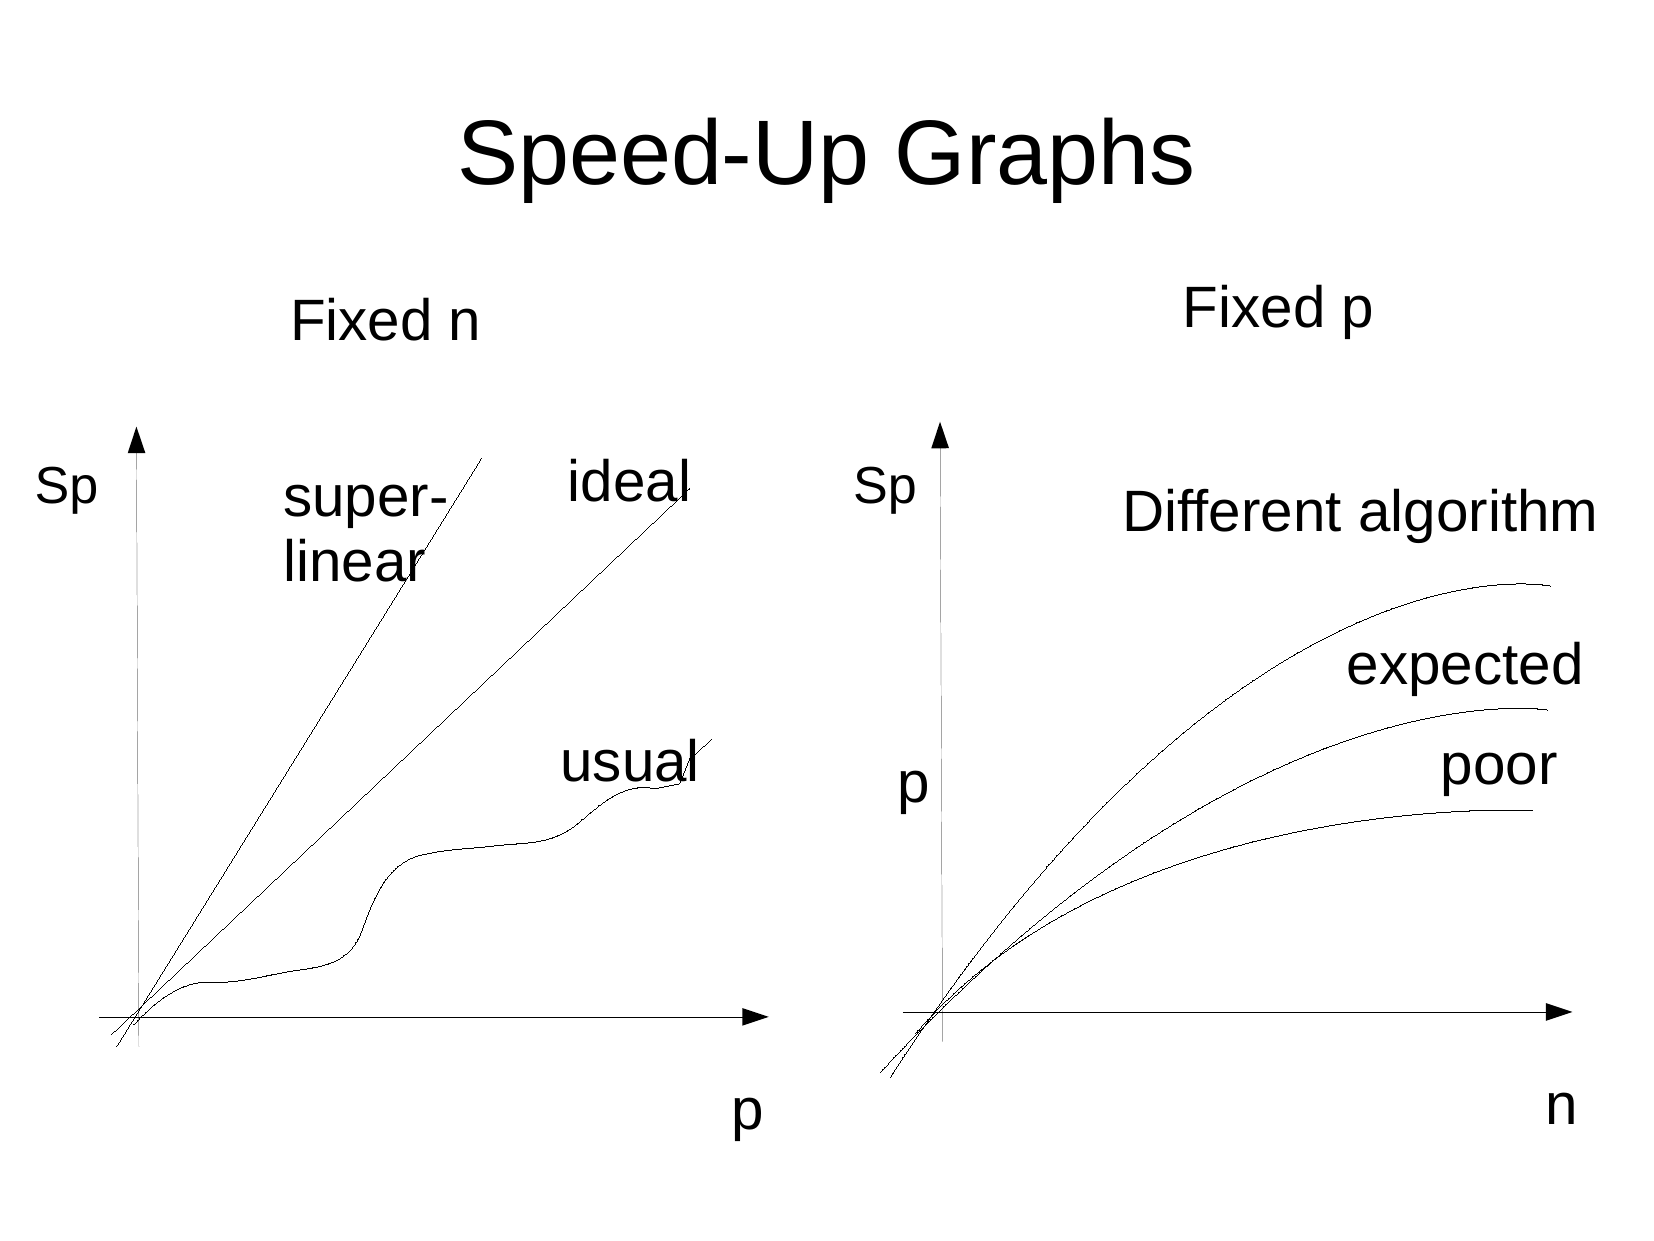

# Speed-Up Graphs
Fixed p
Fixed n
ideal
Sp
Sp
super-
linear
Different algorithm
expected
usual
poor
p
n
p